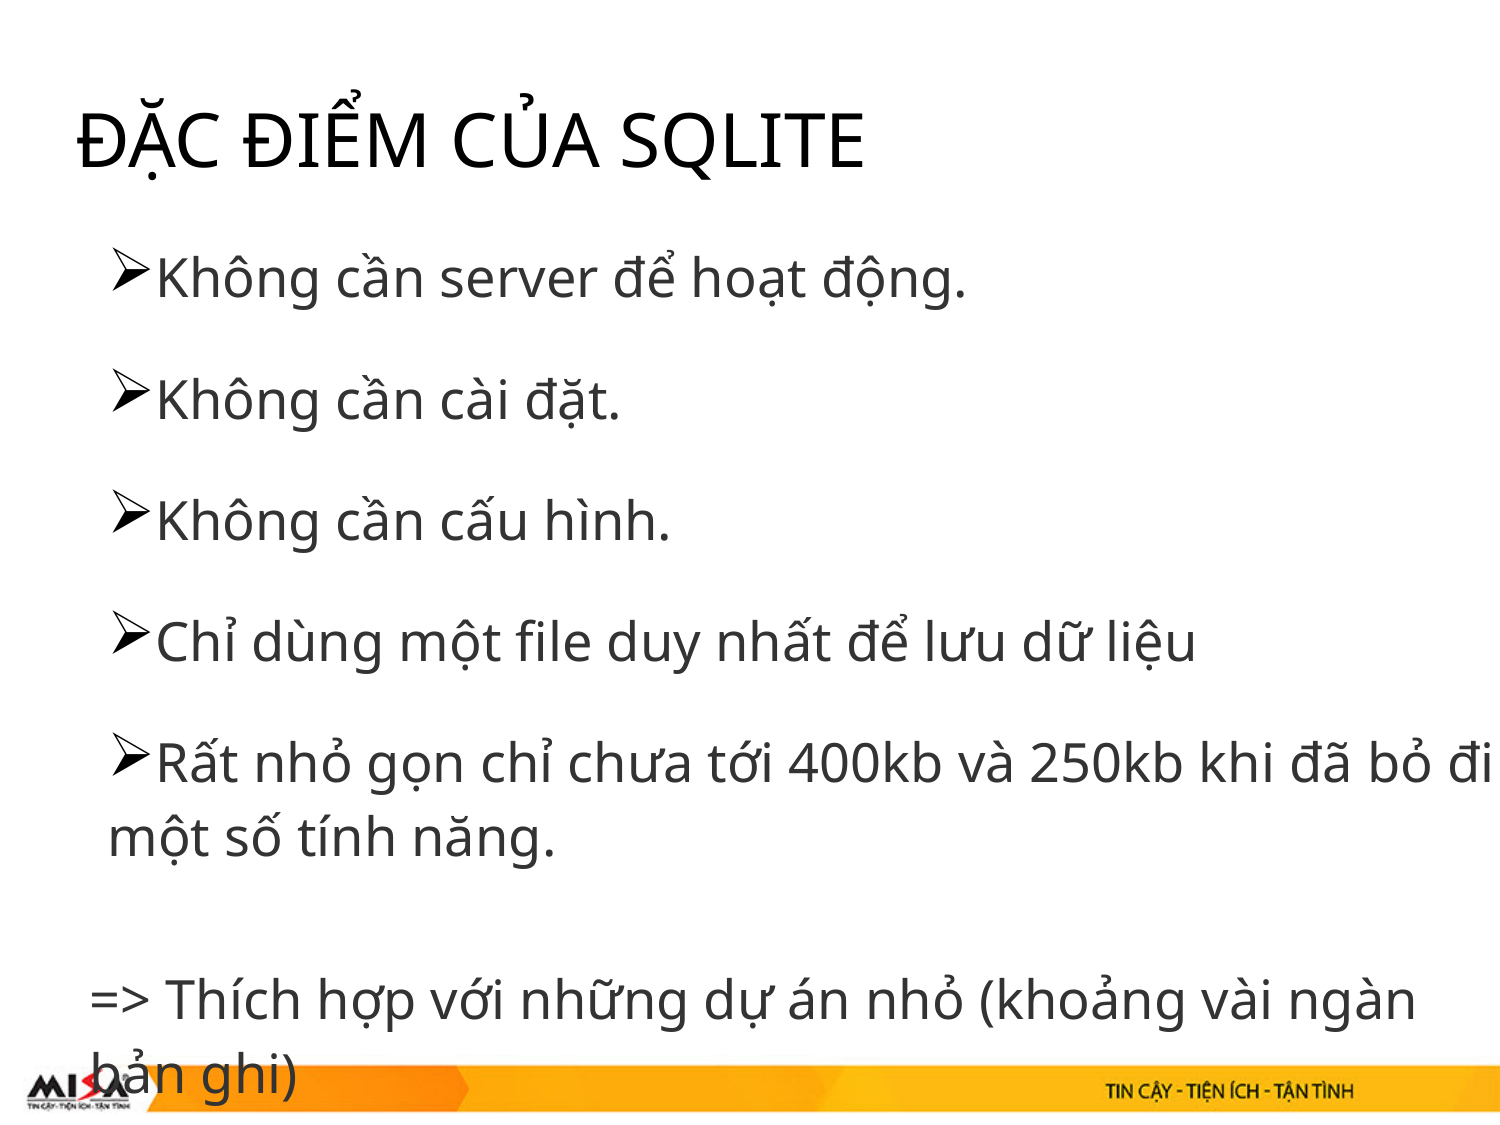

# ĐẶC ĐIỂM CỦA SQLITE
Không cần server để hoạt động.
Không cần cài đặt.
Không cần cấu hình.
Chỉ dùng một file duy nhất để lưu dữ liệu
Rất nhỏ gọn chỉ chưa tới 400kb và 250kb khi đã bỏ đi một số tính năng.
=> Thích hợp với những dự án nhỏ (khoảng vài ngàn bản ghi)